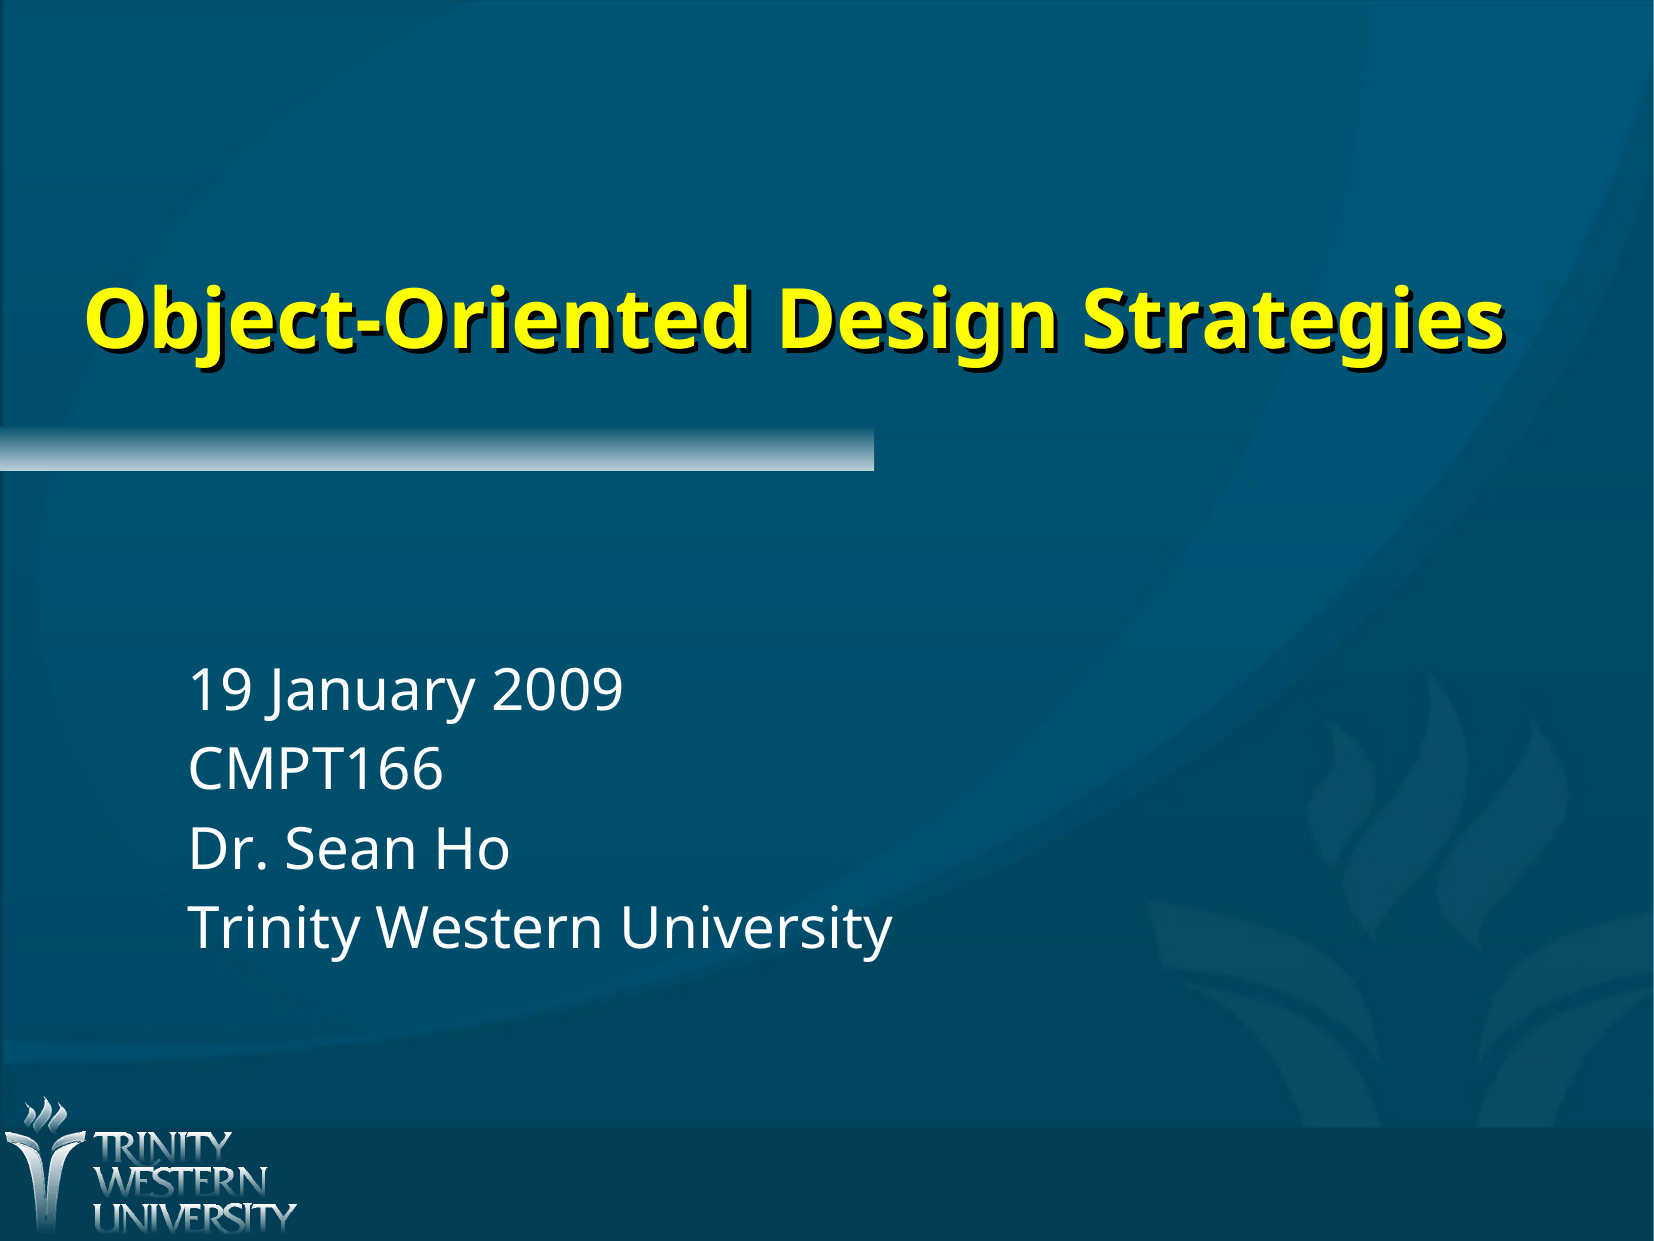

# Object-Oriented Design Strategies
19 January 2009
CMPT166
Dr. Sean Ho
Trinity Western University